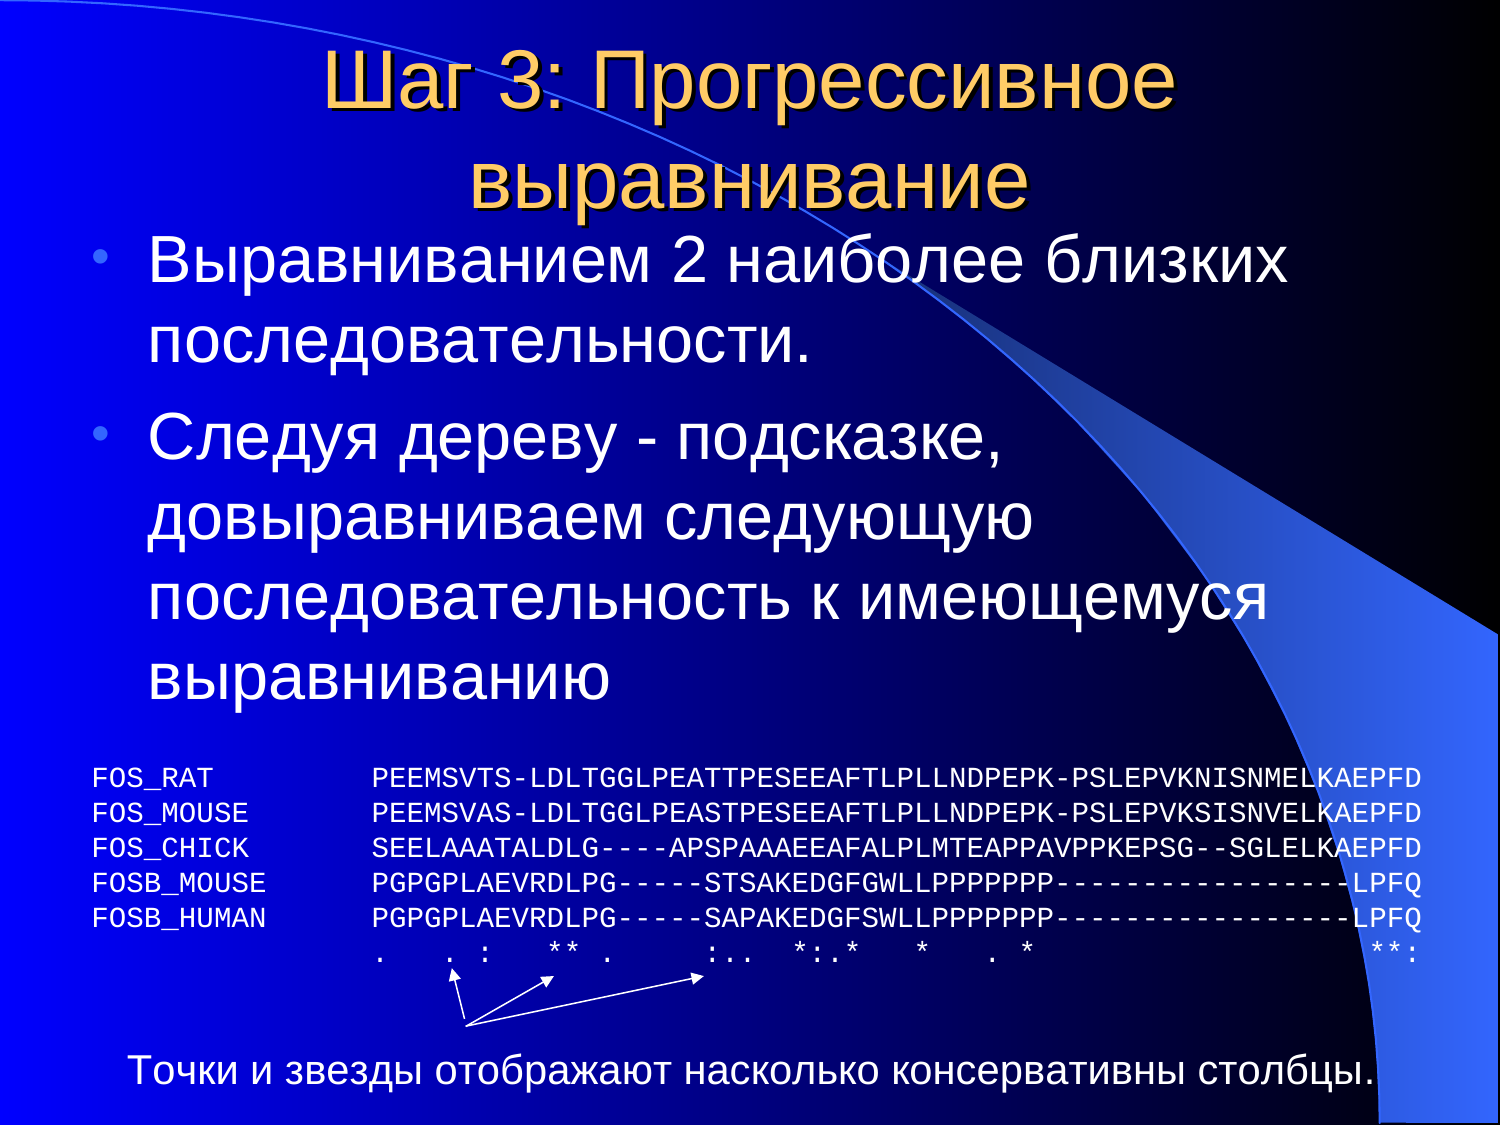

# Шаг 3: Прогрессивное выравнивание
Выравниванием 2 наиболее близких последовательности.
Следуя дереву - подсказке, довыравниваем следующую последовательность к имеющемуся выравниванию
FOS_RAT PEEMSVTS-LDLTGGLPEATTPESEEAFTLPLLNDPEPK-PSLEPVKNISNMELKAEPFD
FOS_MOUSE PEEMSVAS-LDLTGGLPEASTPESEEAFTLPLLNDPEPK-PSLEPVKSISNVELKAEPFD
FOS_CHICK SEELAAATALDLG----APSPAAAEEAFALPLMTEAPPAVPPKEPSG--SGLELKAEPFD
FOSB_MOUSE PGPGPLAEVRDLPG-----STSAKEDGFGWLLPPPPPPP-----------------LPFQ
FOSB_HUMAN PGPGPLAEVRDLPG-----SAPAKEDGFSWLLPPPPPPP-----------------LPFQ
 . . : ** . :.. *:.* * . * **:
Точки и звезды отображают насколько консервативны столбцы.